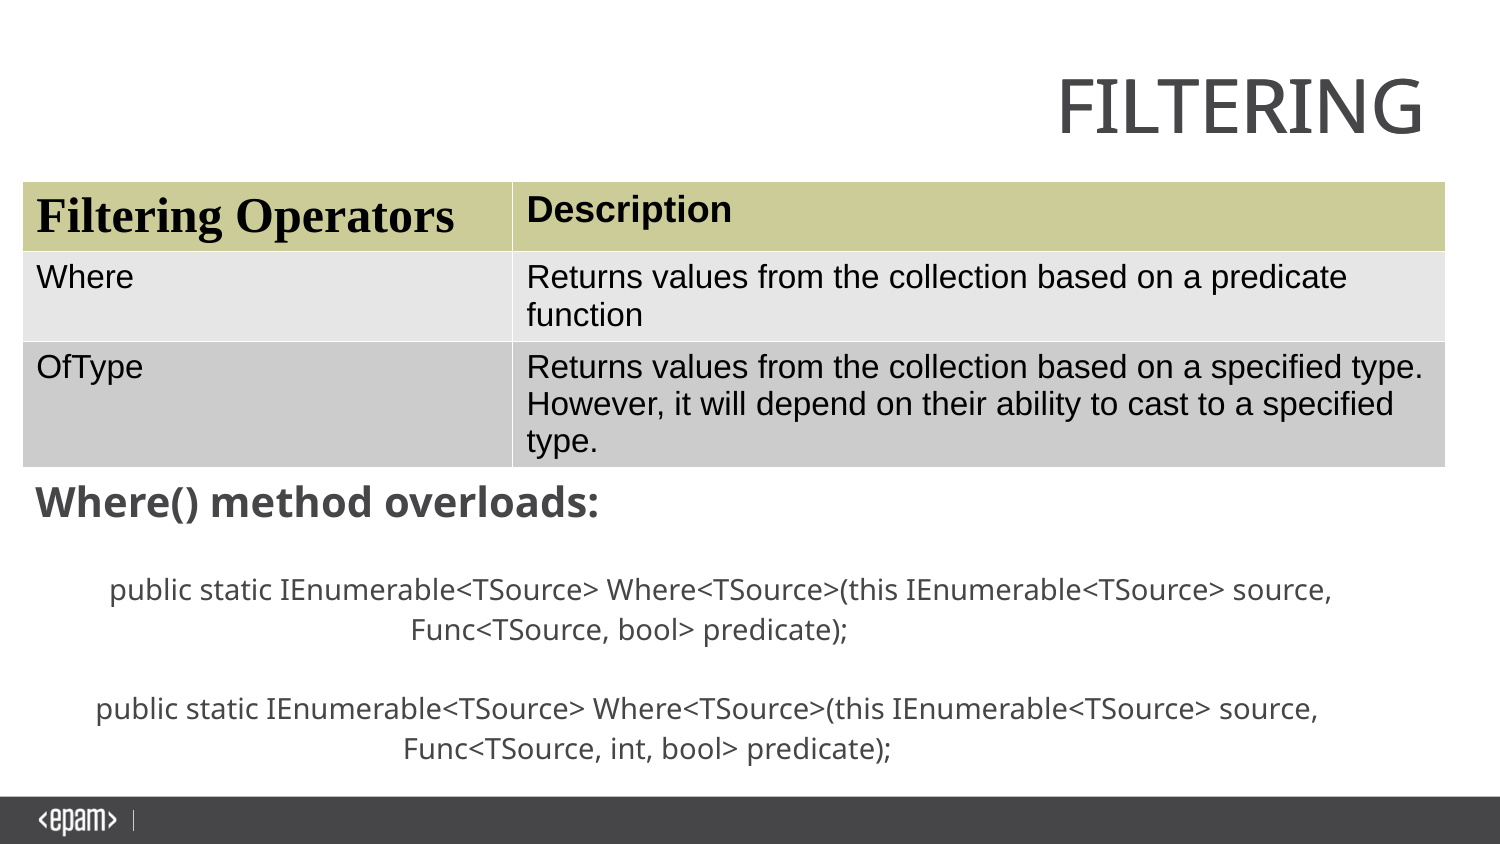

# FILTERING
FILTERING
| Filtering Operators | Description |
| --- | --- |
| Where | Returns values from the collection based on a predicate function |
| OfType | Returns values from the collection based on a specified type. However, it will depend on their ability to cast to a specified type. |
Where() method overloads:
	public static IEnumerable<TSource> Where<TSource>(this IEnumerable<TSource> source,
 Func<TSource, bool> predicate);
 public static IEnumerable<TSource> Where<TSource>(this IEnumerable<TSource> source,
 Func<TSource, int, bool> predicate);